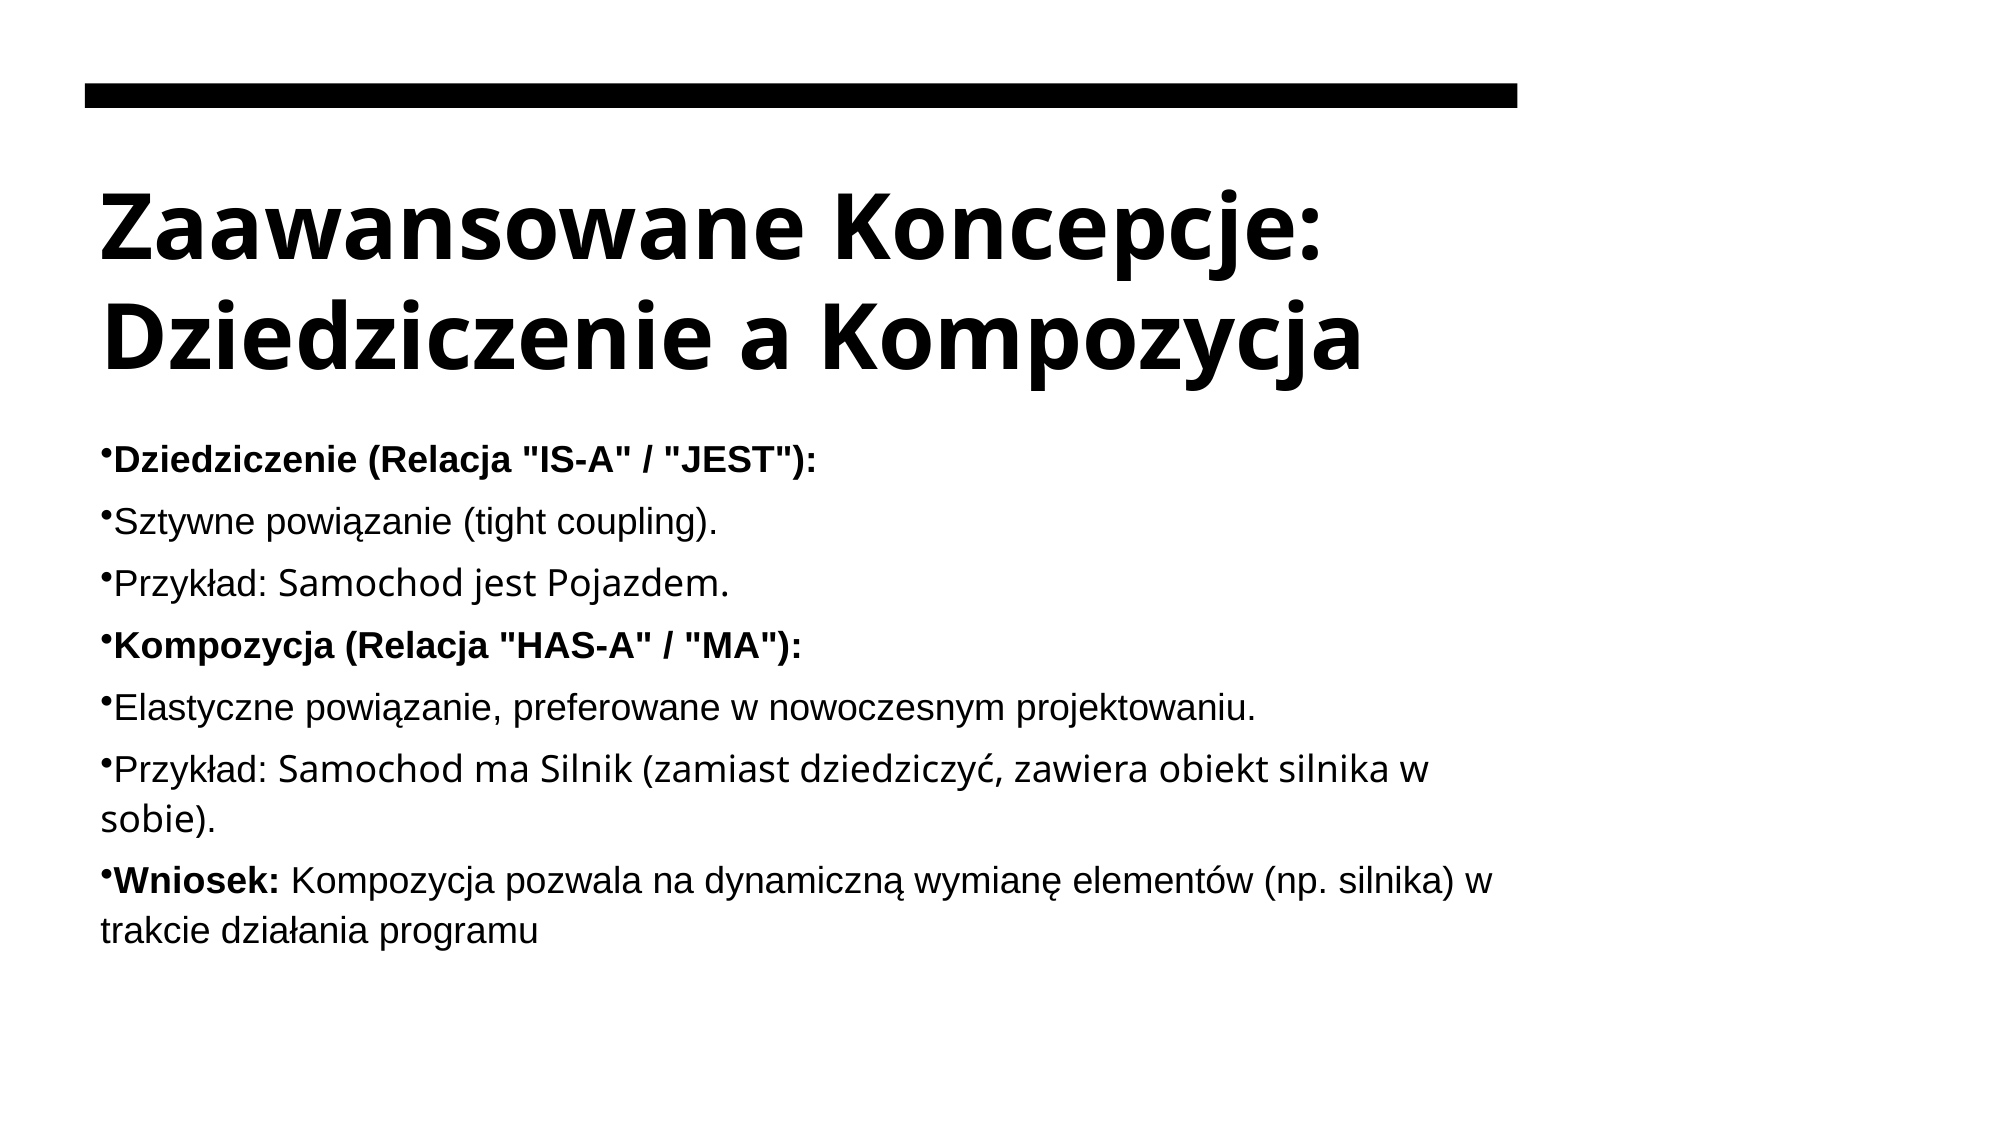

# Zaawansowane Koncepcje: Dziedziczenie a Kompozycja
Dziedziczenie (Relacja "IS-A" / "JEST"):
Sztywne powiązanie (tight coupling).
Przykład: Samochod jest Pojazdem.
Kompozycja (Relacja "HAS-A" / "MA"):
Elastyczne powiązanie, preferowane w nowoczesnym projektowaniu.
Przykład: Samochod ma Silnik (zamiast dziedziczyć, zawiera obiekt silnika w sobie).
Wniosek: Kompozycja pozwala na dynamiczną wymianę elementów (np. silnika) w trakcie działania programu